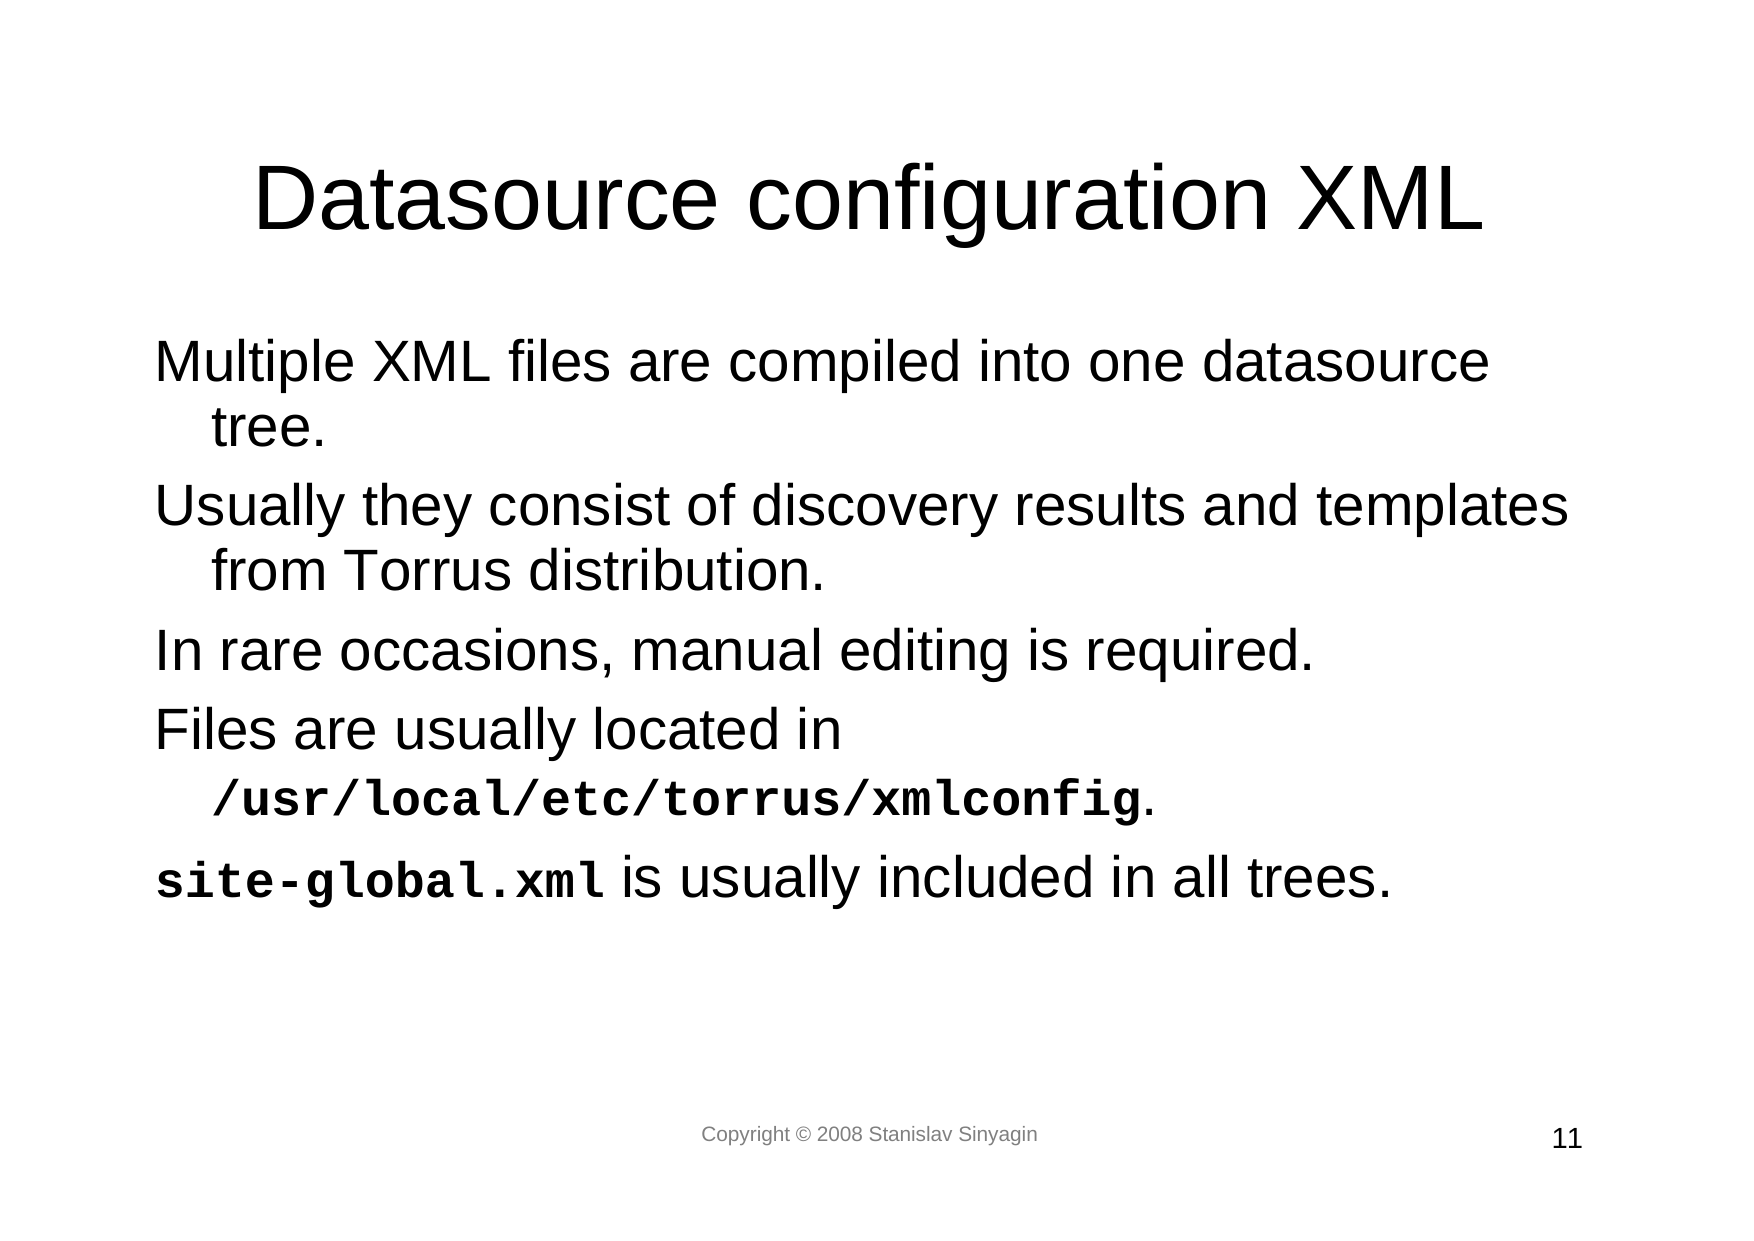

# Datasource configuration XML
Multiple XML files are compiled into one datasource tree.
Usually they consist of discovery results and templates from Torrus distribution.
In rare occasions, manual editing is required.
Files are usually located in
/usr/local/etc/torrus/xmlconfig.
site-global.xml is usually included in all trees.
Copyright © 2008 Stanislav Sinyagin
11